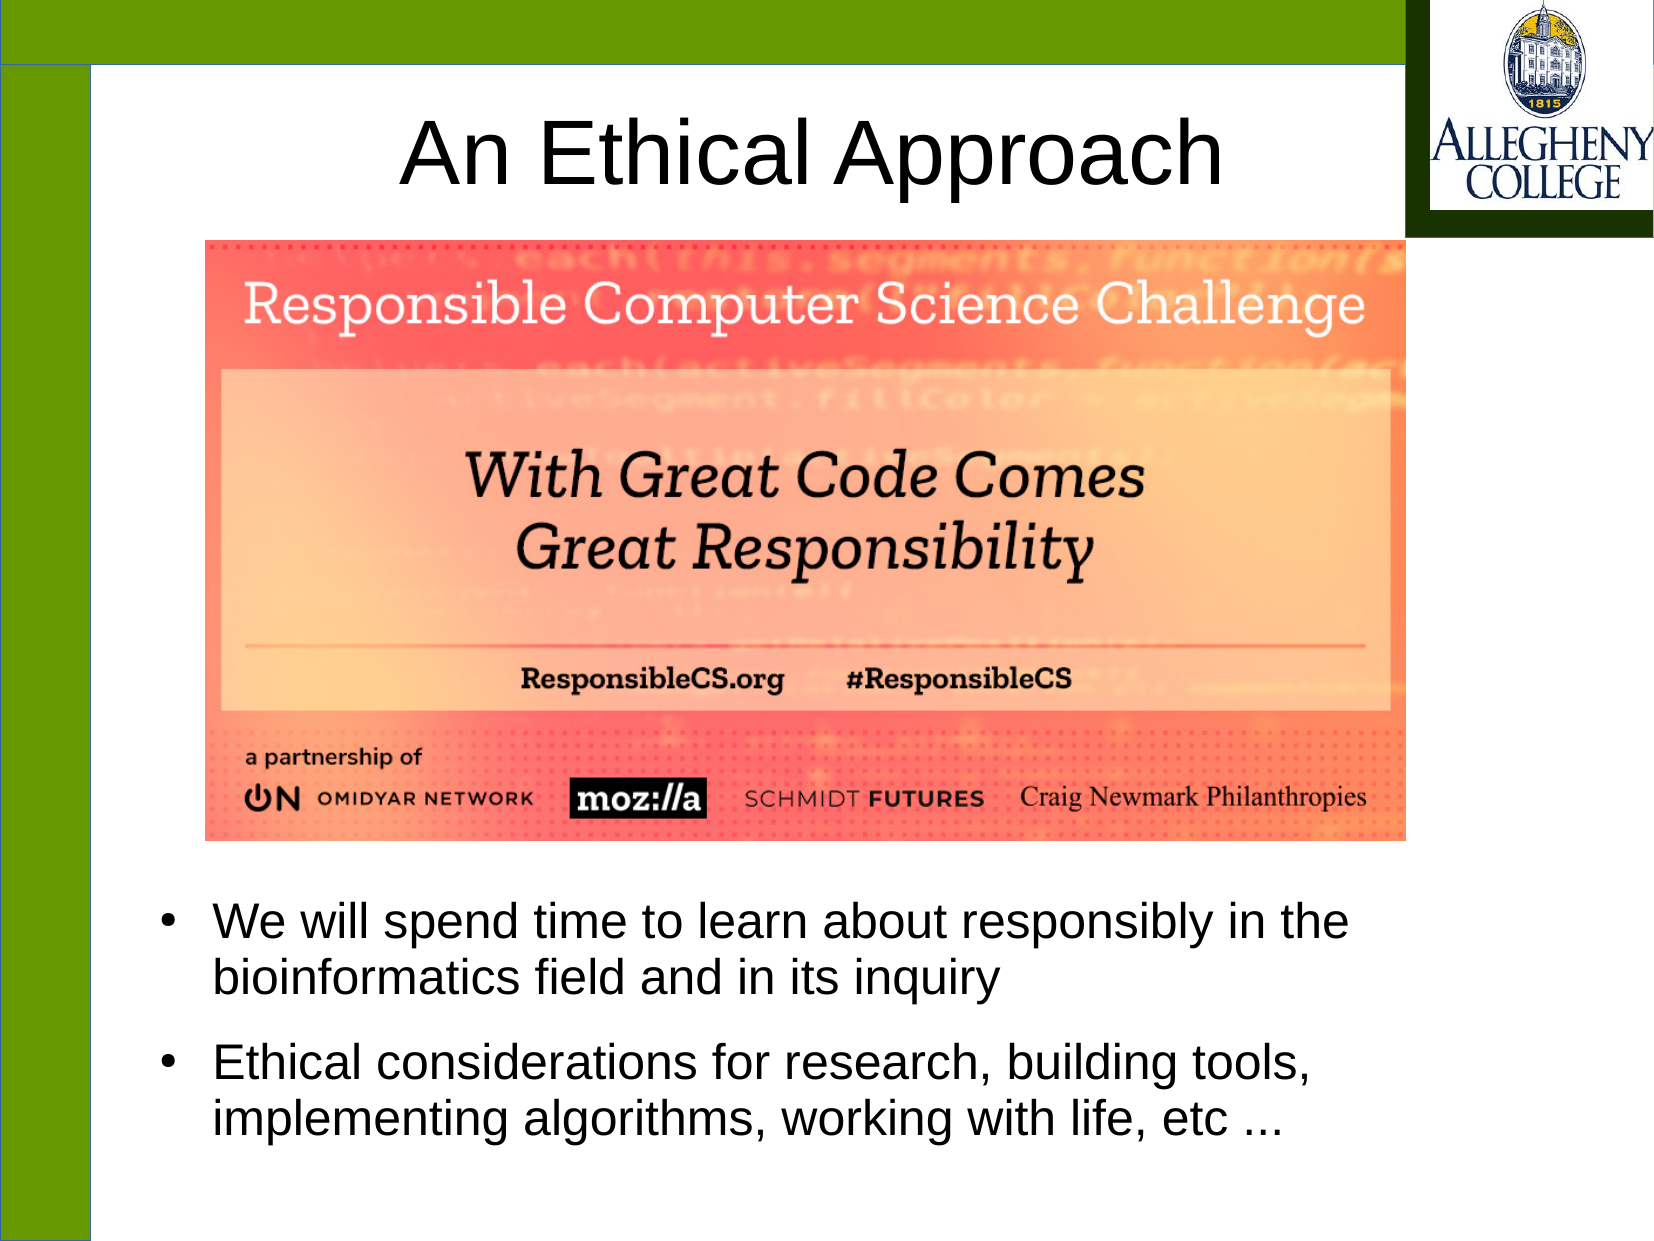

# An Ethical Approach
We will spend time to learn about responsibly in the bioinformatics field and in its inquiry
Ethical considerations for research, building tools, implementing algorithms, working with life, etc ...